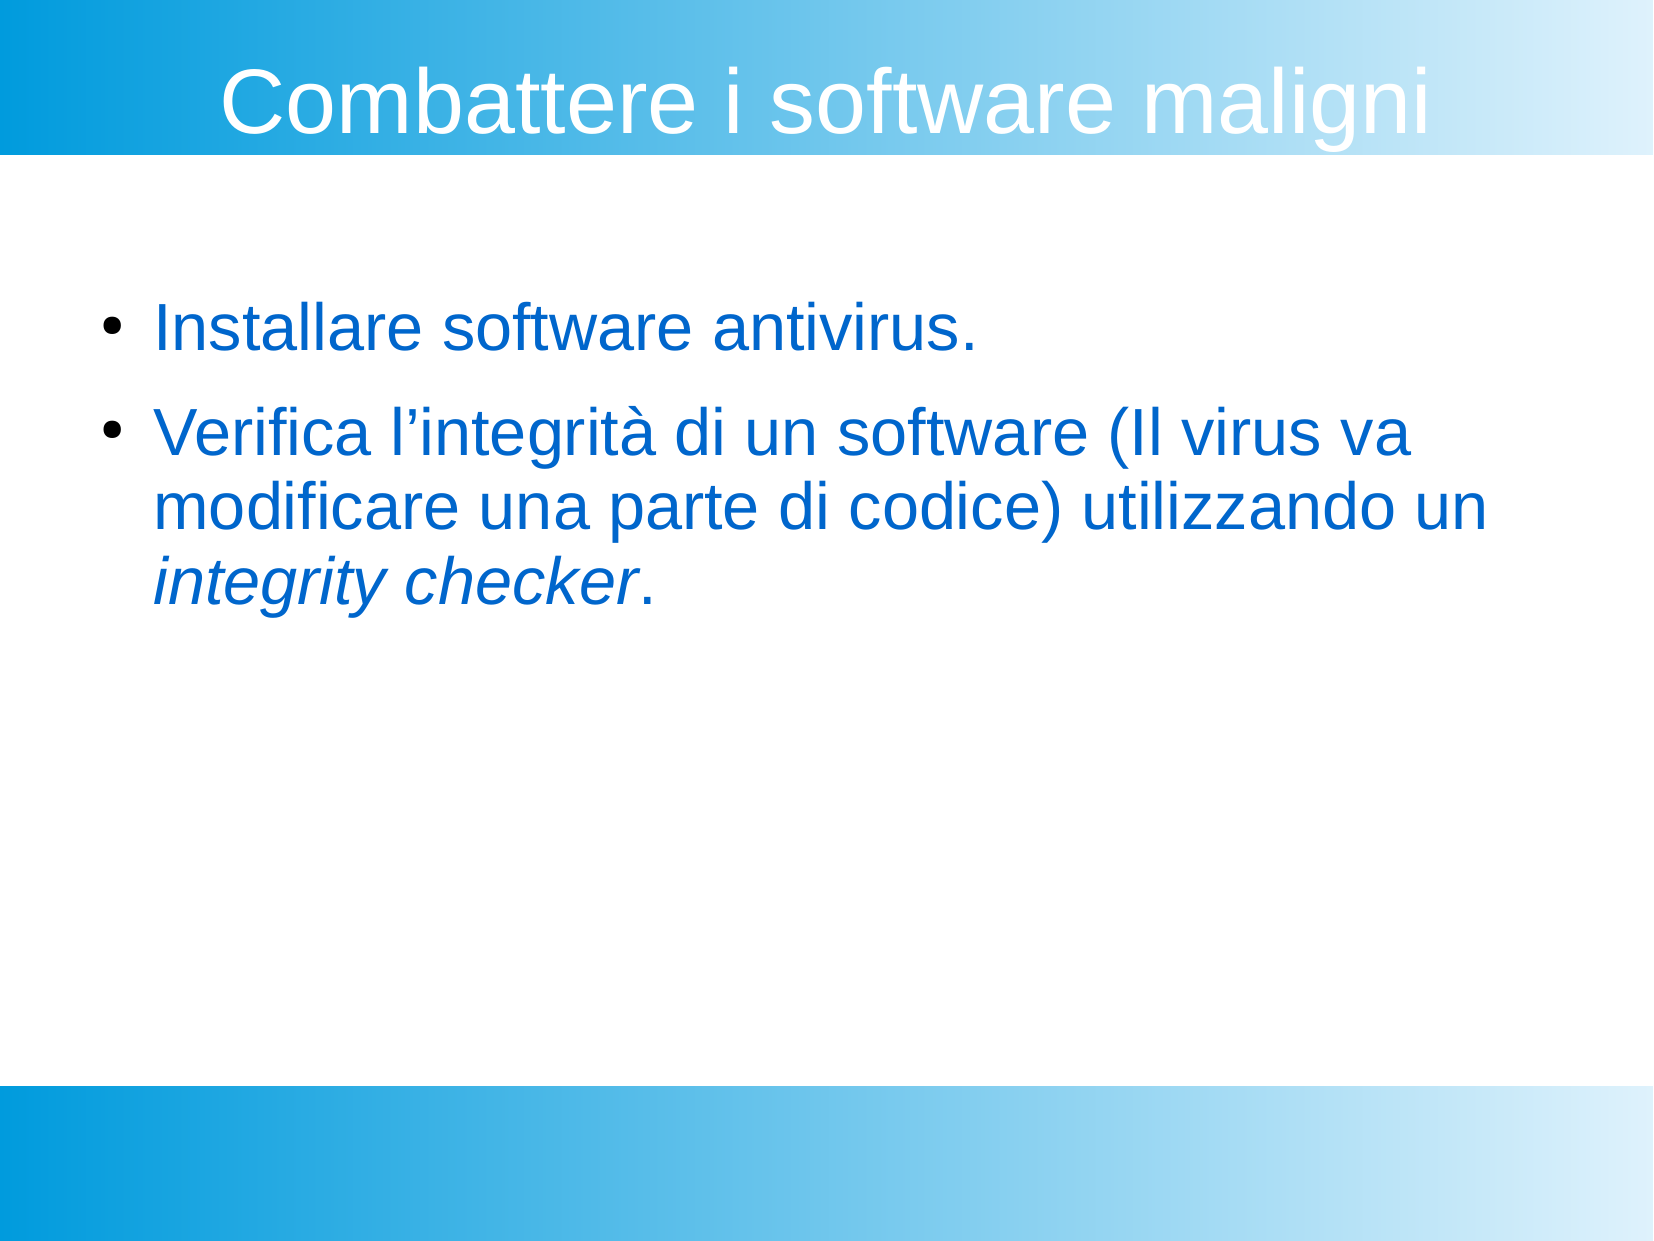

# Combattere i software maligni
Installare software antivirus.
Verifica l’integrità di un software (Il virus va modificare una parte di codice) utilizzando un integrity checker.